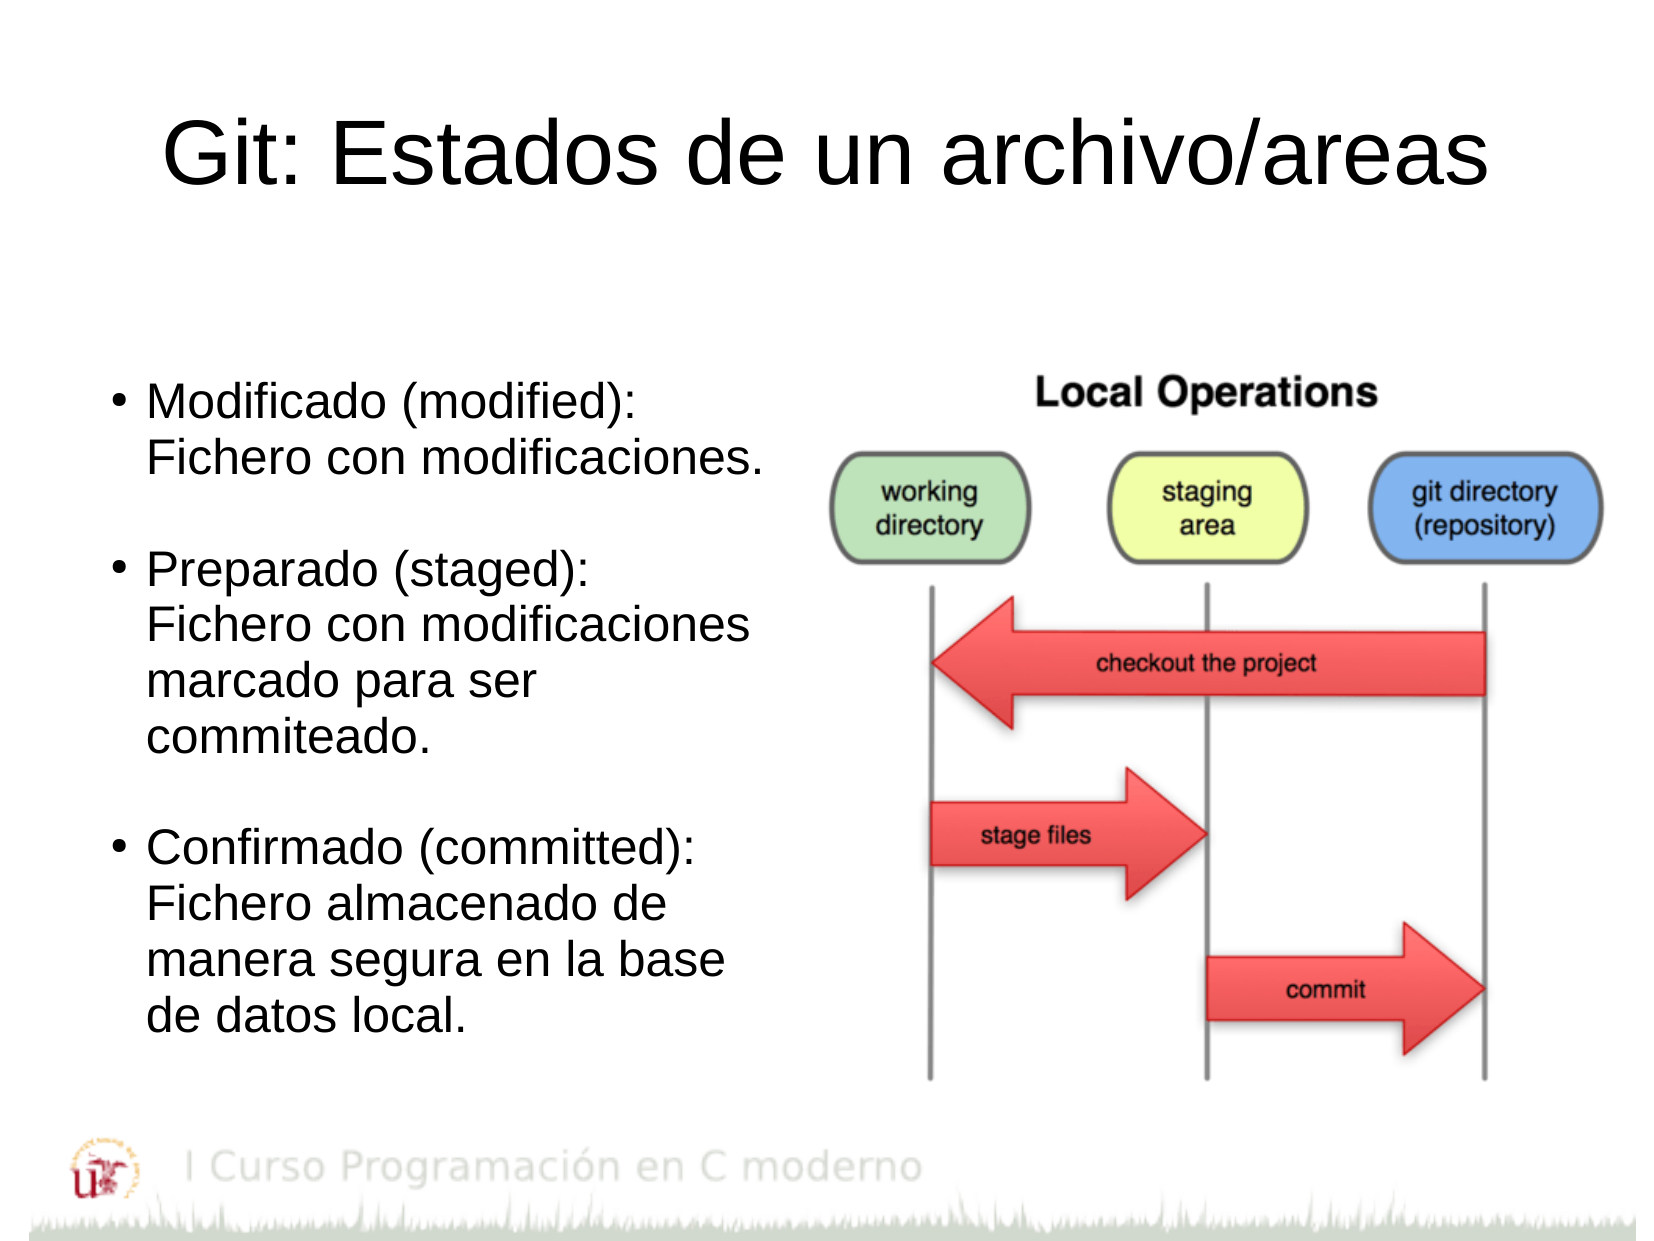

# Git: Estados de un archivo/areas
Modificado (modified): Fichero con modificaciones.
Preparado (staged):
Fichero con modificaciones marcado para ser commiteado.
Confirmado (committed): Fichero almacenado de manera segura en la base de datos local.